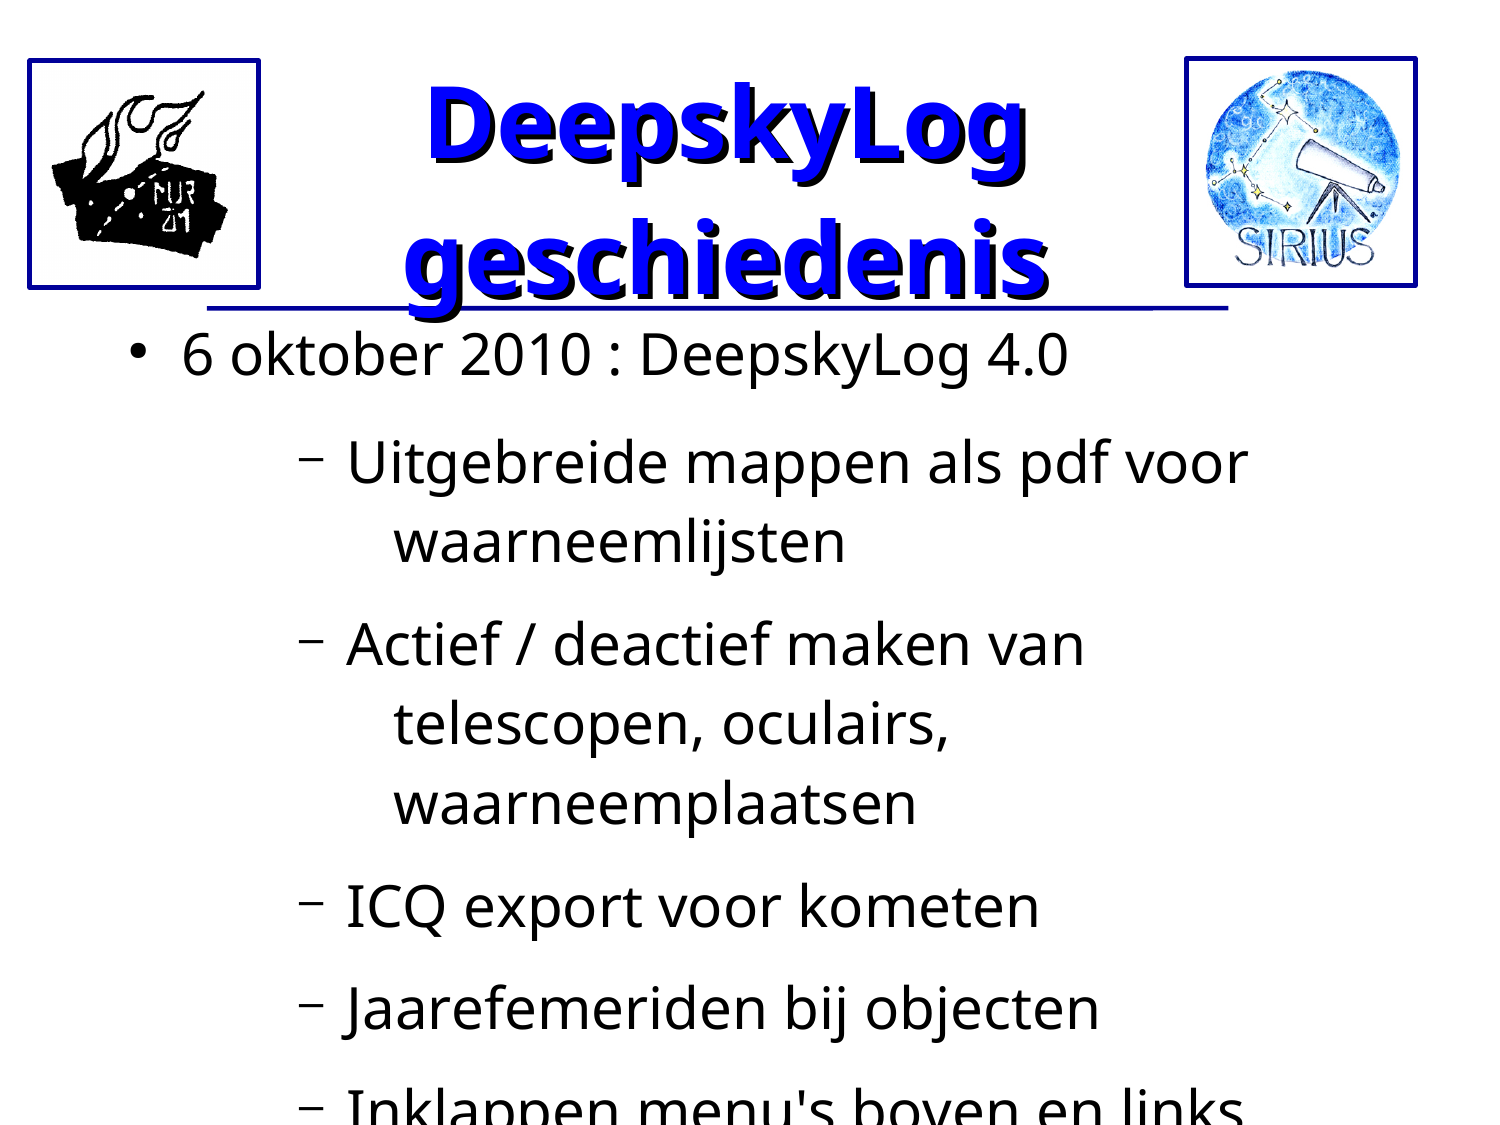

# DeepskyLog geschiedenis
6 oktober 2010 : DeepskyLog 4.0
Uitgebreide mappen als pdf voor waarneemlijsten
Actief / deactief maken van telescopen, oculairs, waarneemplaatsen
ICQ export voor kometen
Jaarefemeriden bij objecten
Inklappen menu's boven en links